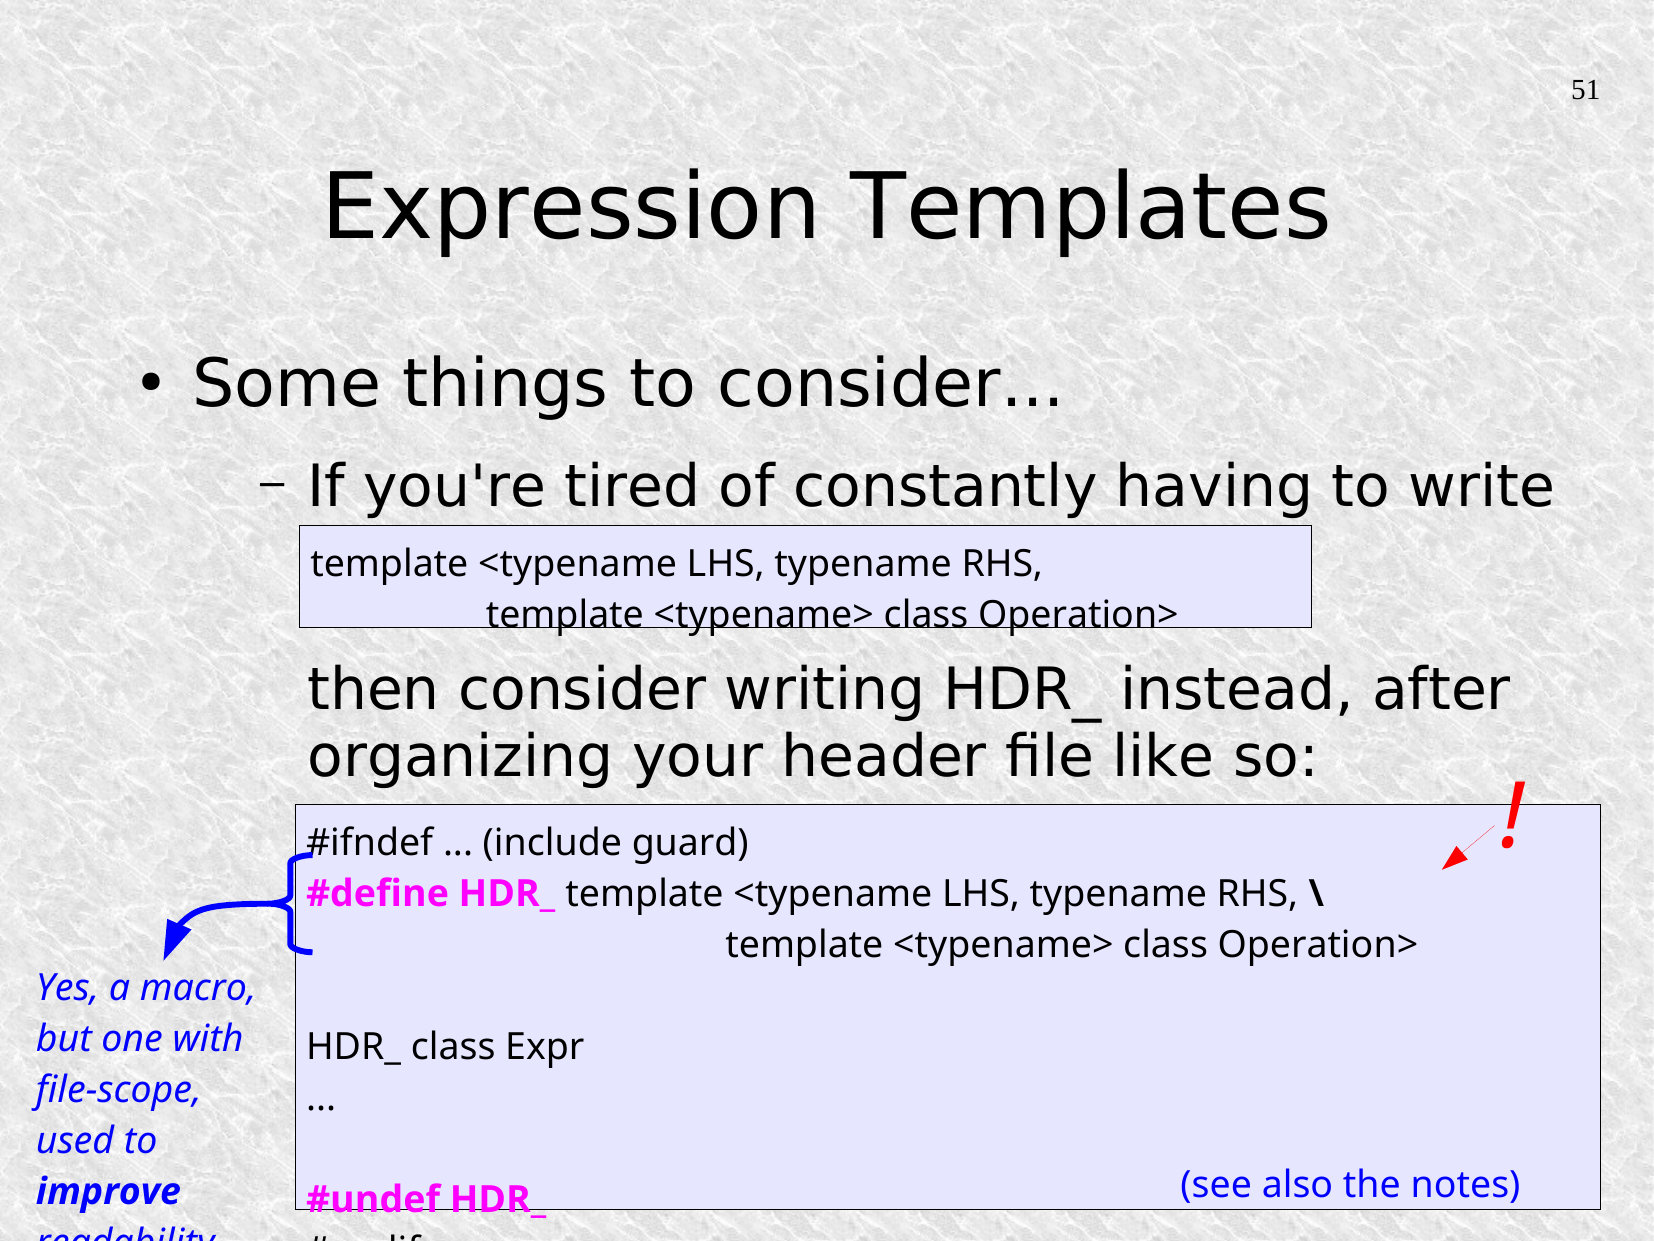

51
# Expression Templates
Some things to consider...
If you're tired of constantly having to write
then consider writing HDR_ instead, after organizing your header file like so:
template <typename LHS, typename RHS,
 template <typename> class Operation>
!
#ifndef ... (include guard)
#define HDR_ template <typename LHS, typename RHS, \
 template <typename> class Operation>
HDR_ class Expr
...
#undef HDR_
#endif
Yes, a macro,
but one with
file-scope,
used to
improve
readability.
(see also the notes)